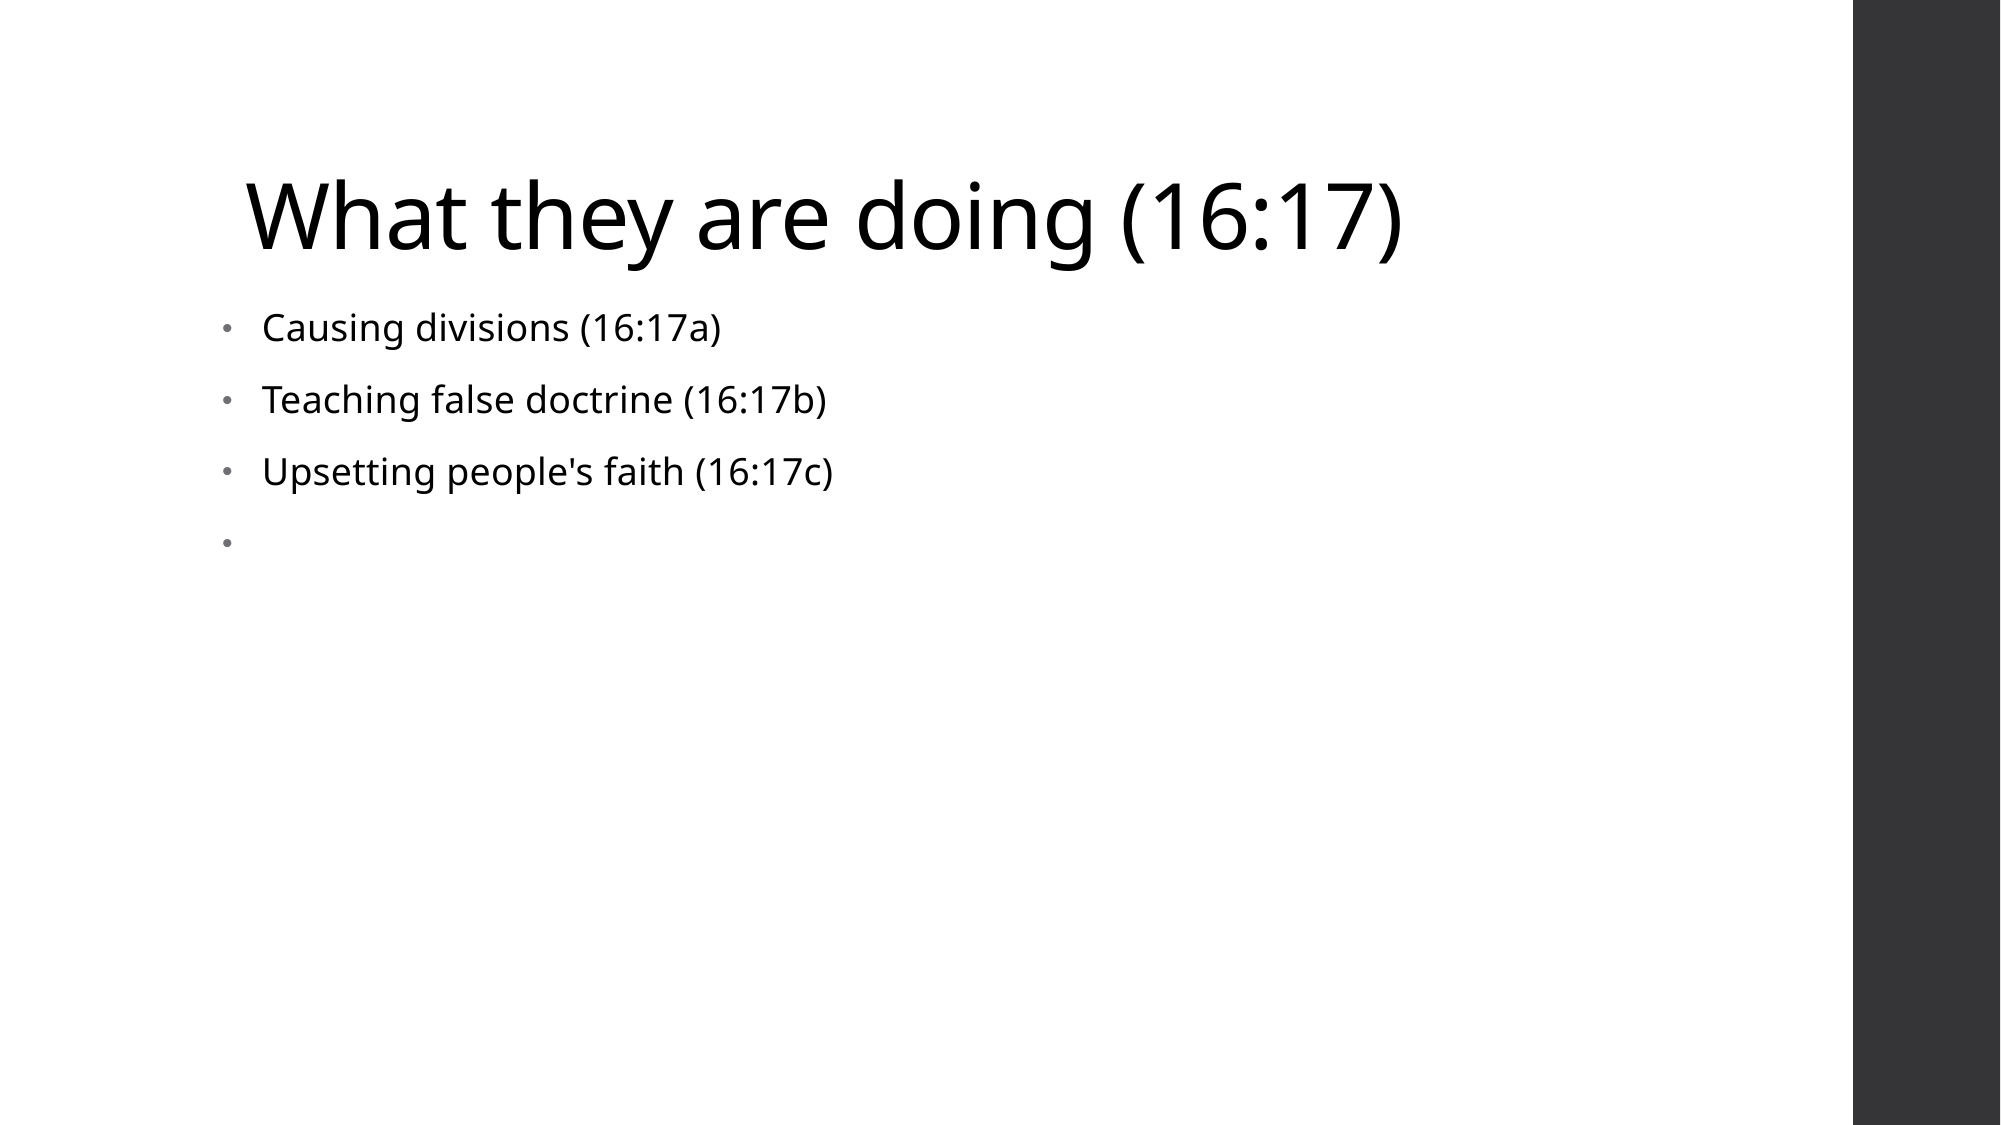

# What they are doing (16:17)
 Causing divisions (16:17a)
 Teaching false doctrine (16:17b)
 Upsetting people's faith (16:17c)